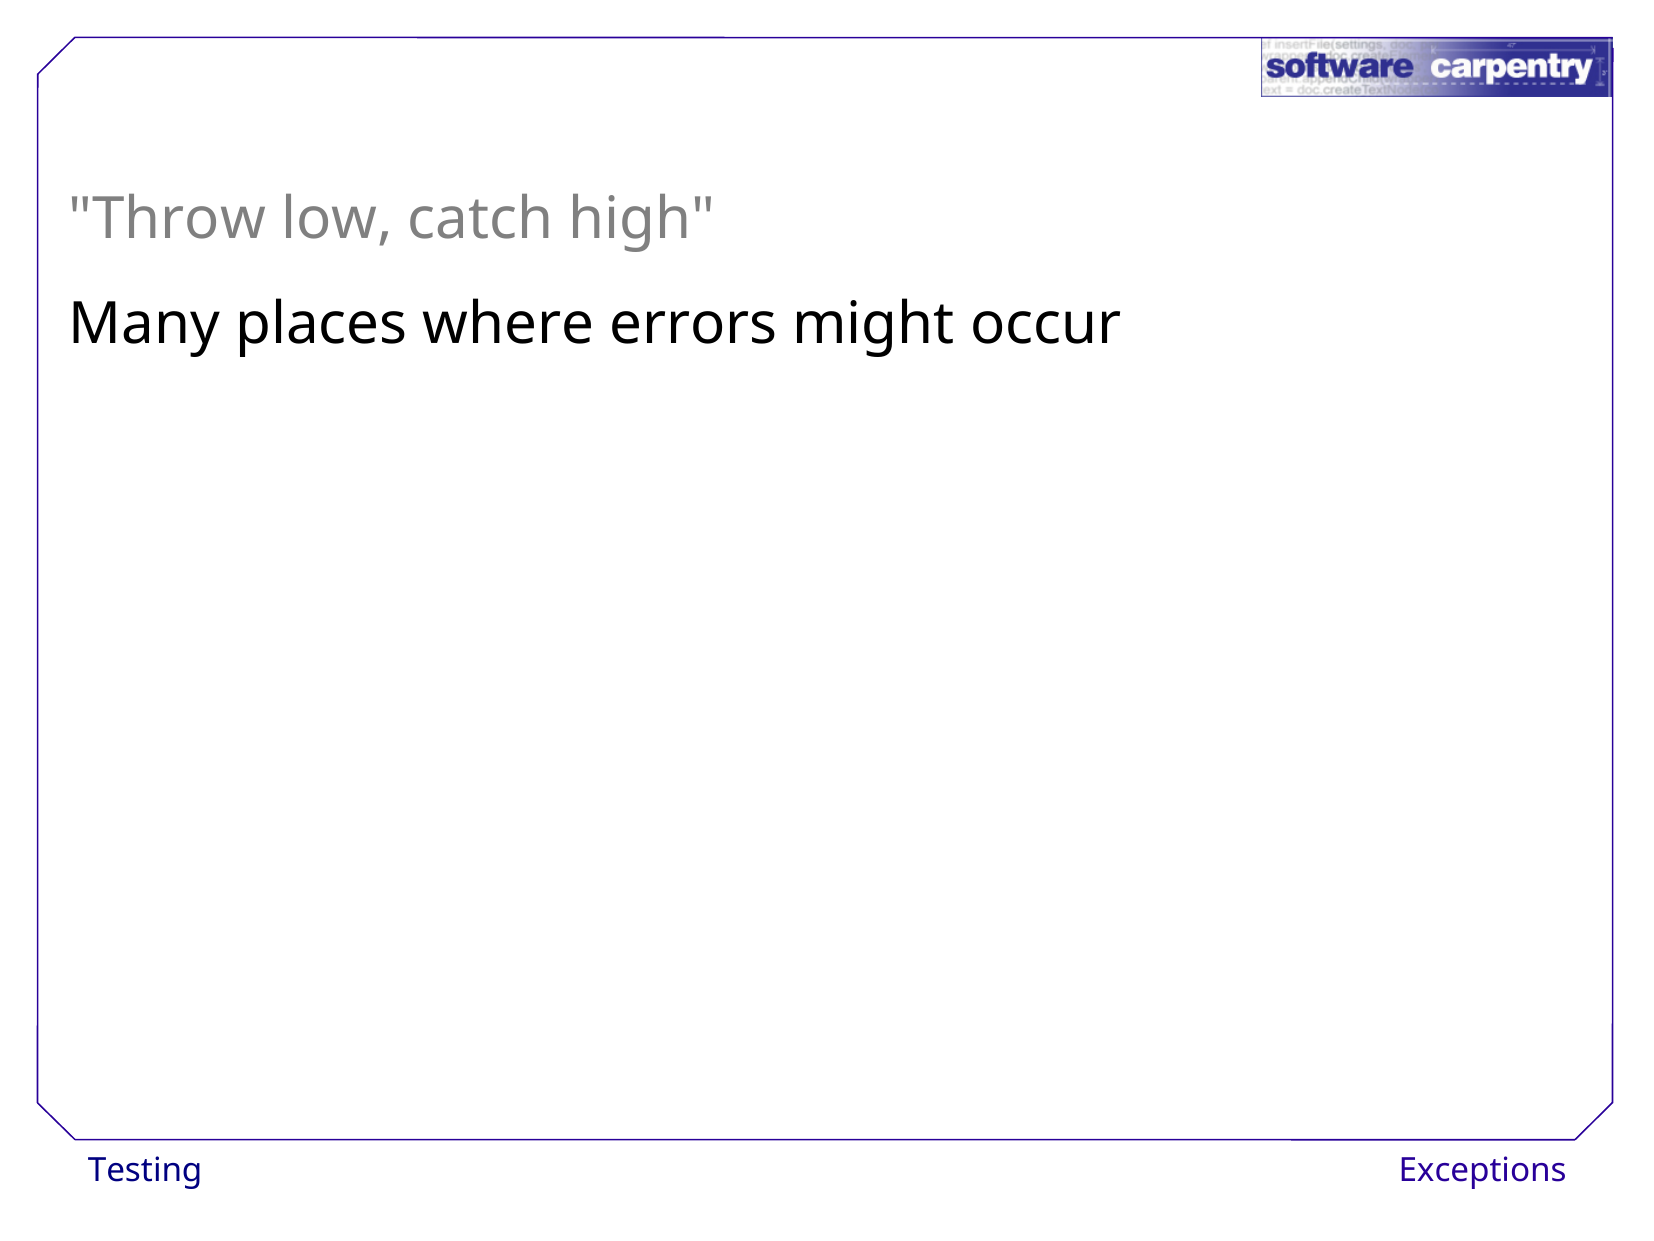

"Throw low, catch high"
Many places where errors might occur